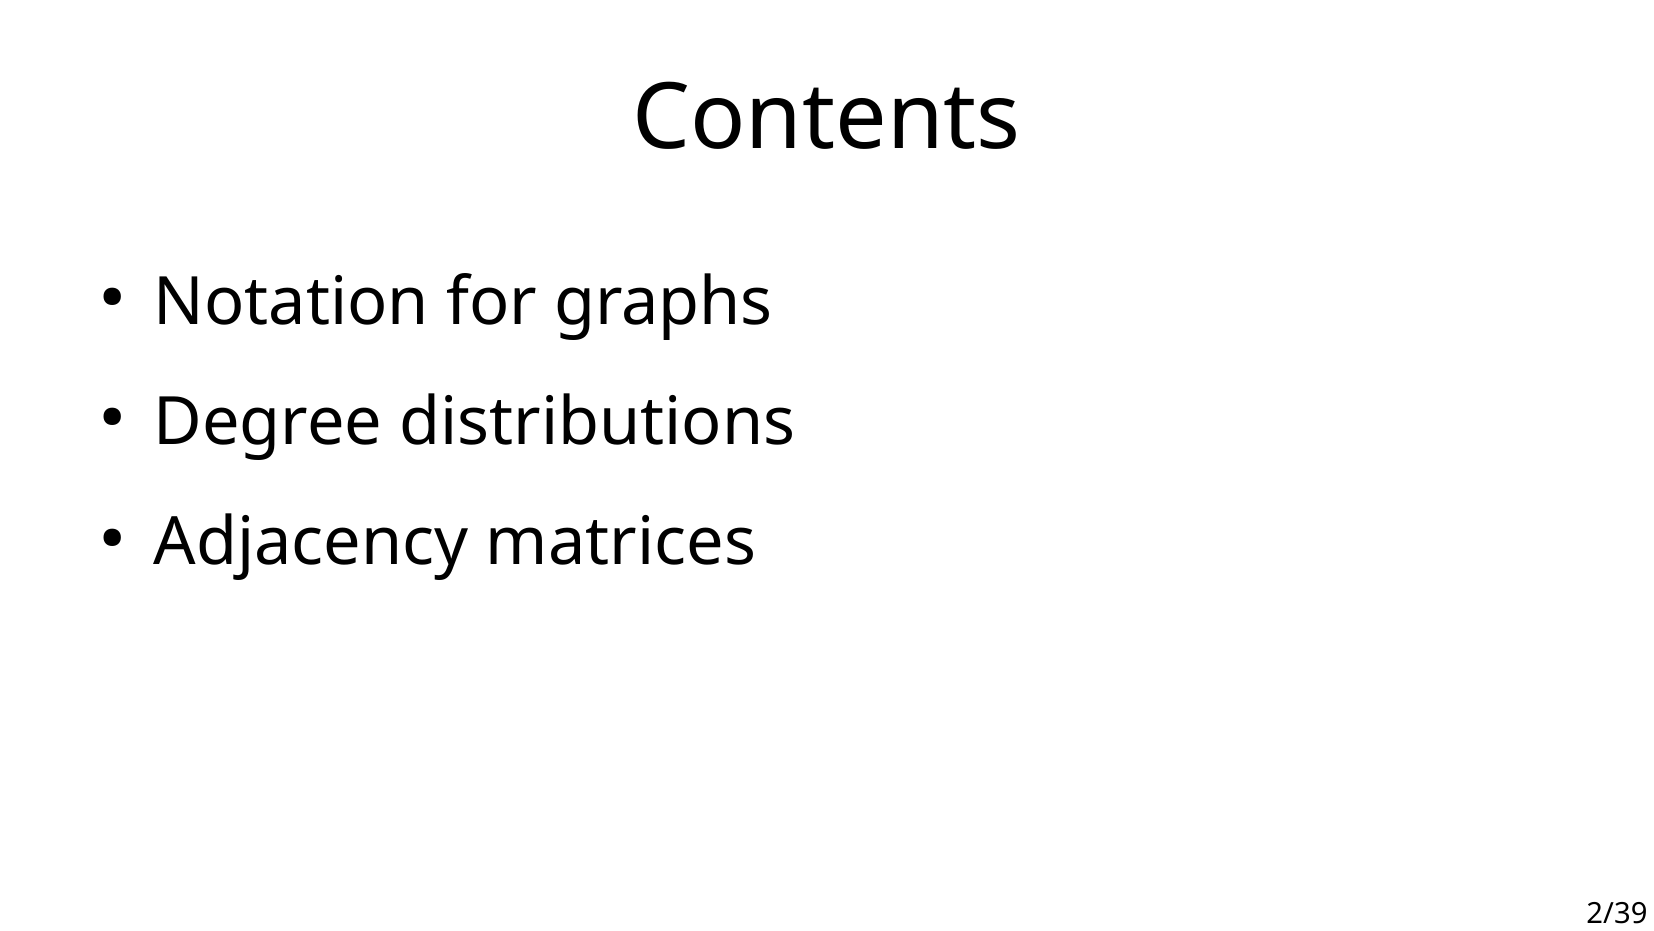

# Contents
Notation for graphs
Degree distributions
Adjacency matrices
2